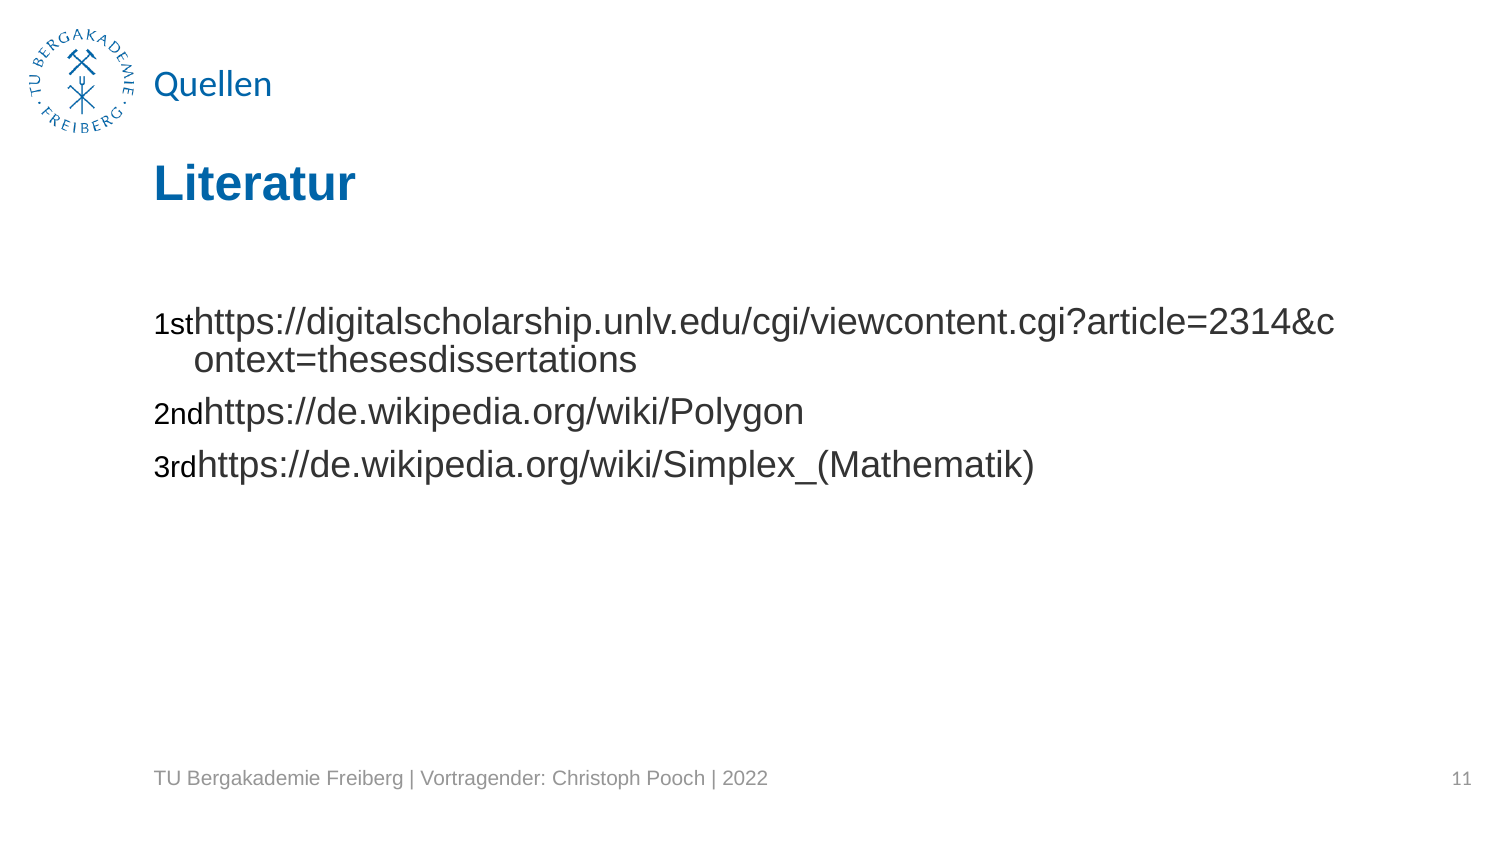

Quellen
Literatur
# https://digitalscholarship.unlv.edu/cgi/viewcontent.cgi?article=2314&context=thesesdissertations
https://de.wikipedia.org/wiki/Polygon
https://de.wikipedia.org/wiki/Simplex_(Mathematik)
TU Bergakademie Freiberg | Vortragender: Christoph Pooch | 2022